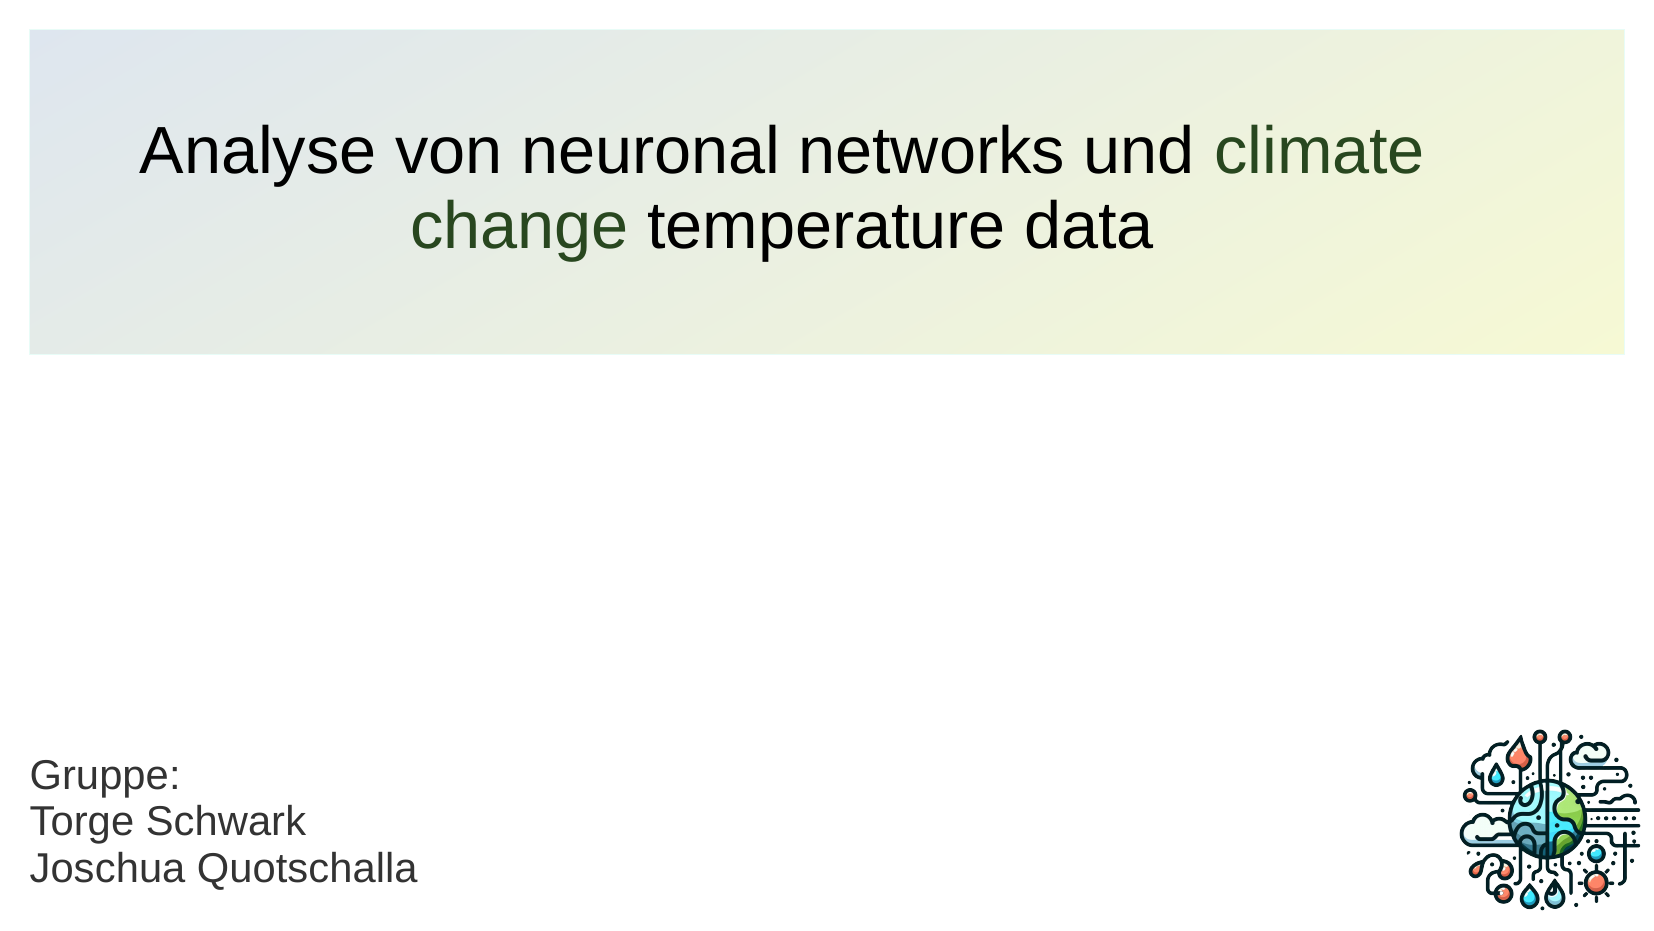

# Analyse von neuronal networks und climate change temperature data
Gruppe:
Torge Schwark
Joschua Quotschalla